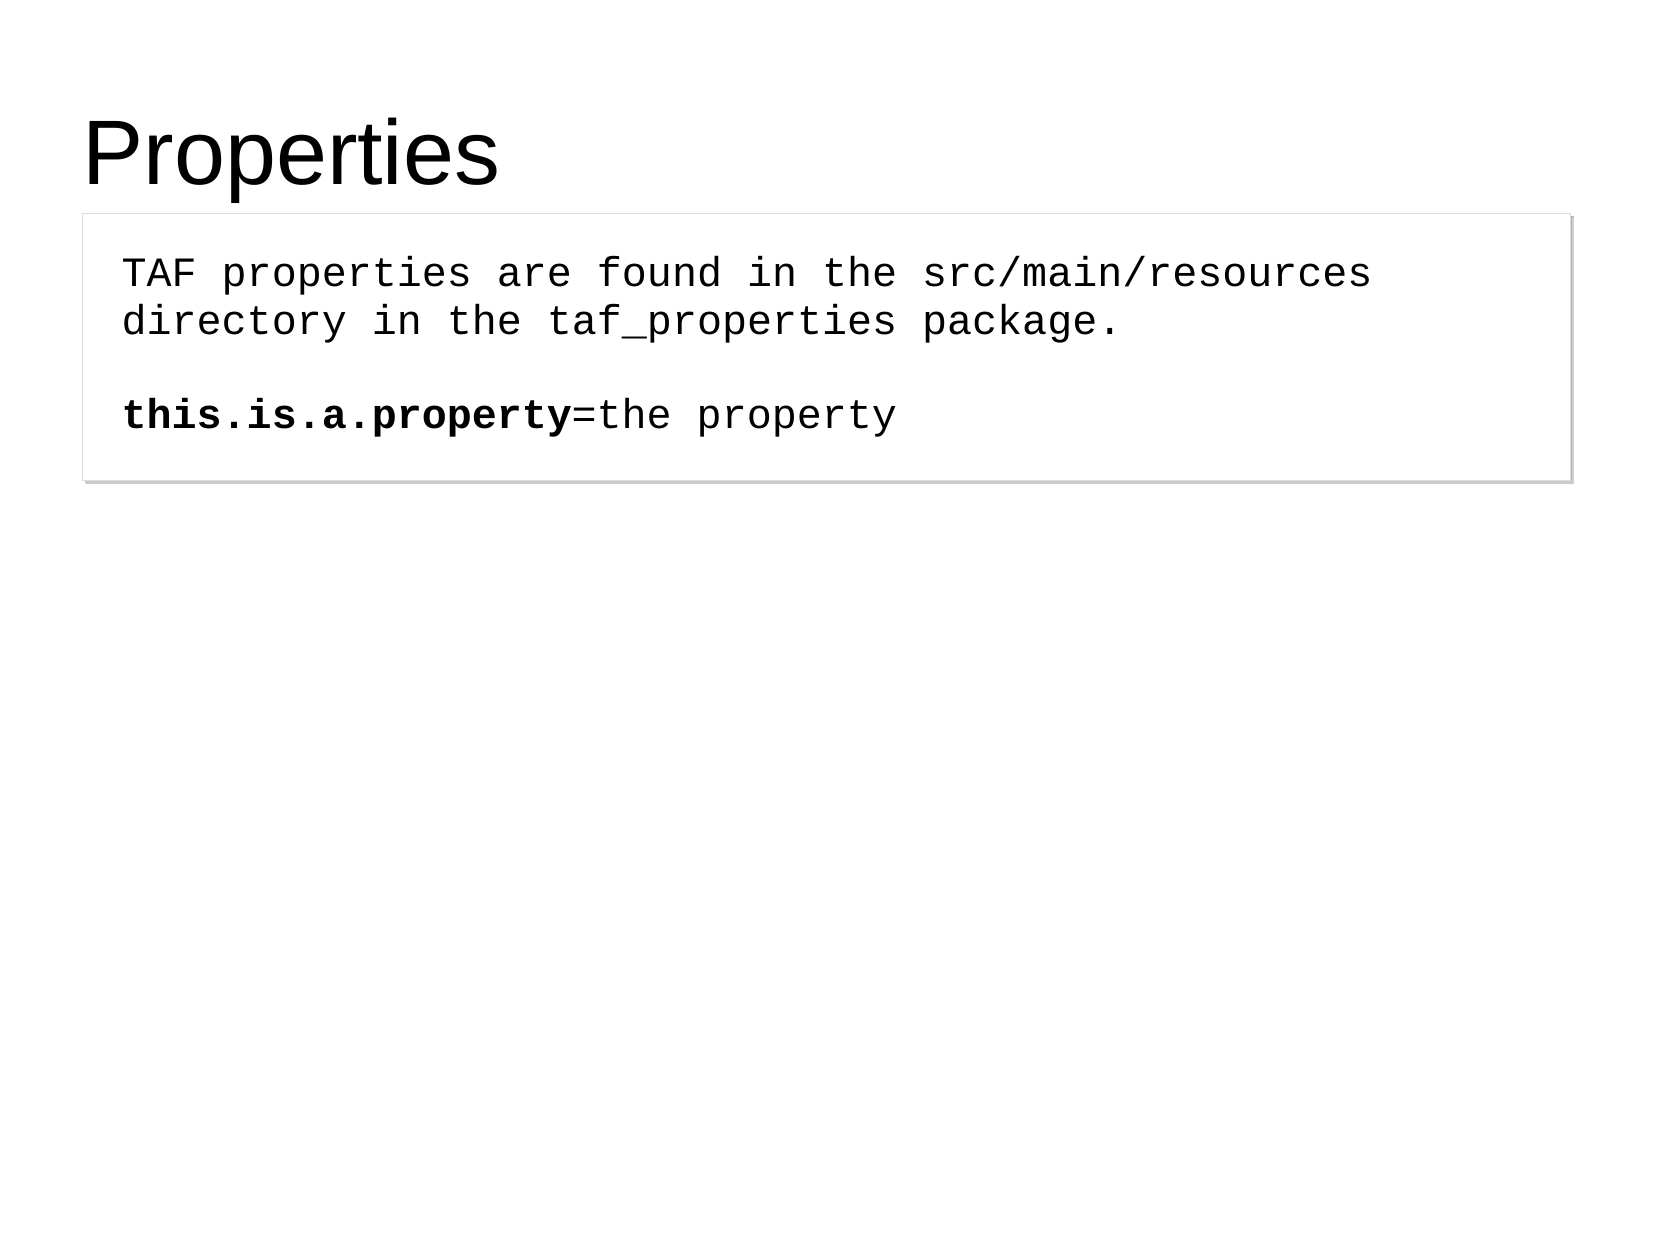

# Properties
TAF properties are found in the src/main/resources directory in the taf_properties package.
this.is.a.property=the property